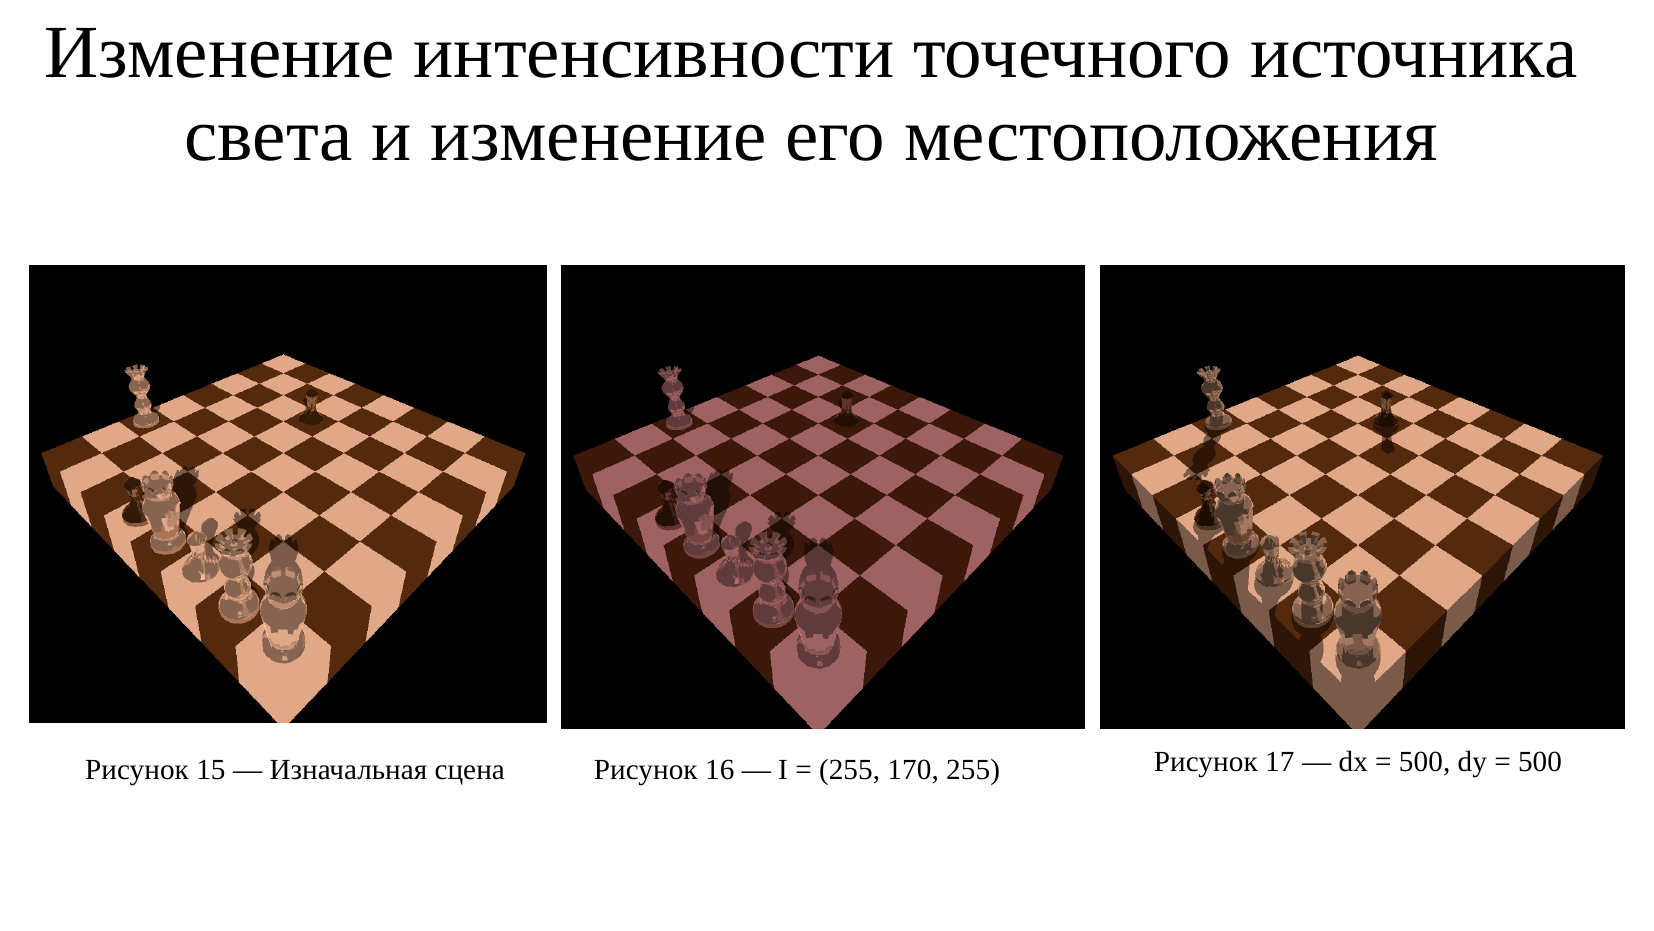

# Изменение интенсивности точечного источника света и изменение его местоположения
Рисунок 17 — dx = 500, dy = 500
Рисунок 15 — Изначальная сцена
Рисунок 16 — I = (255, 170, 255)